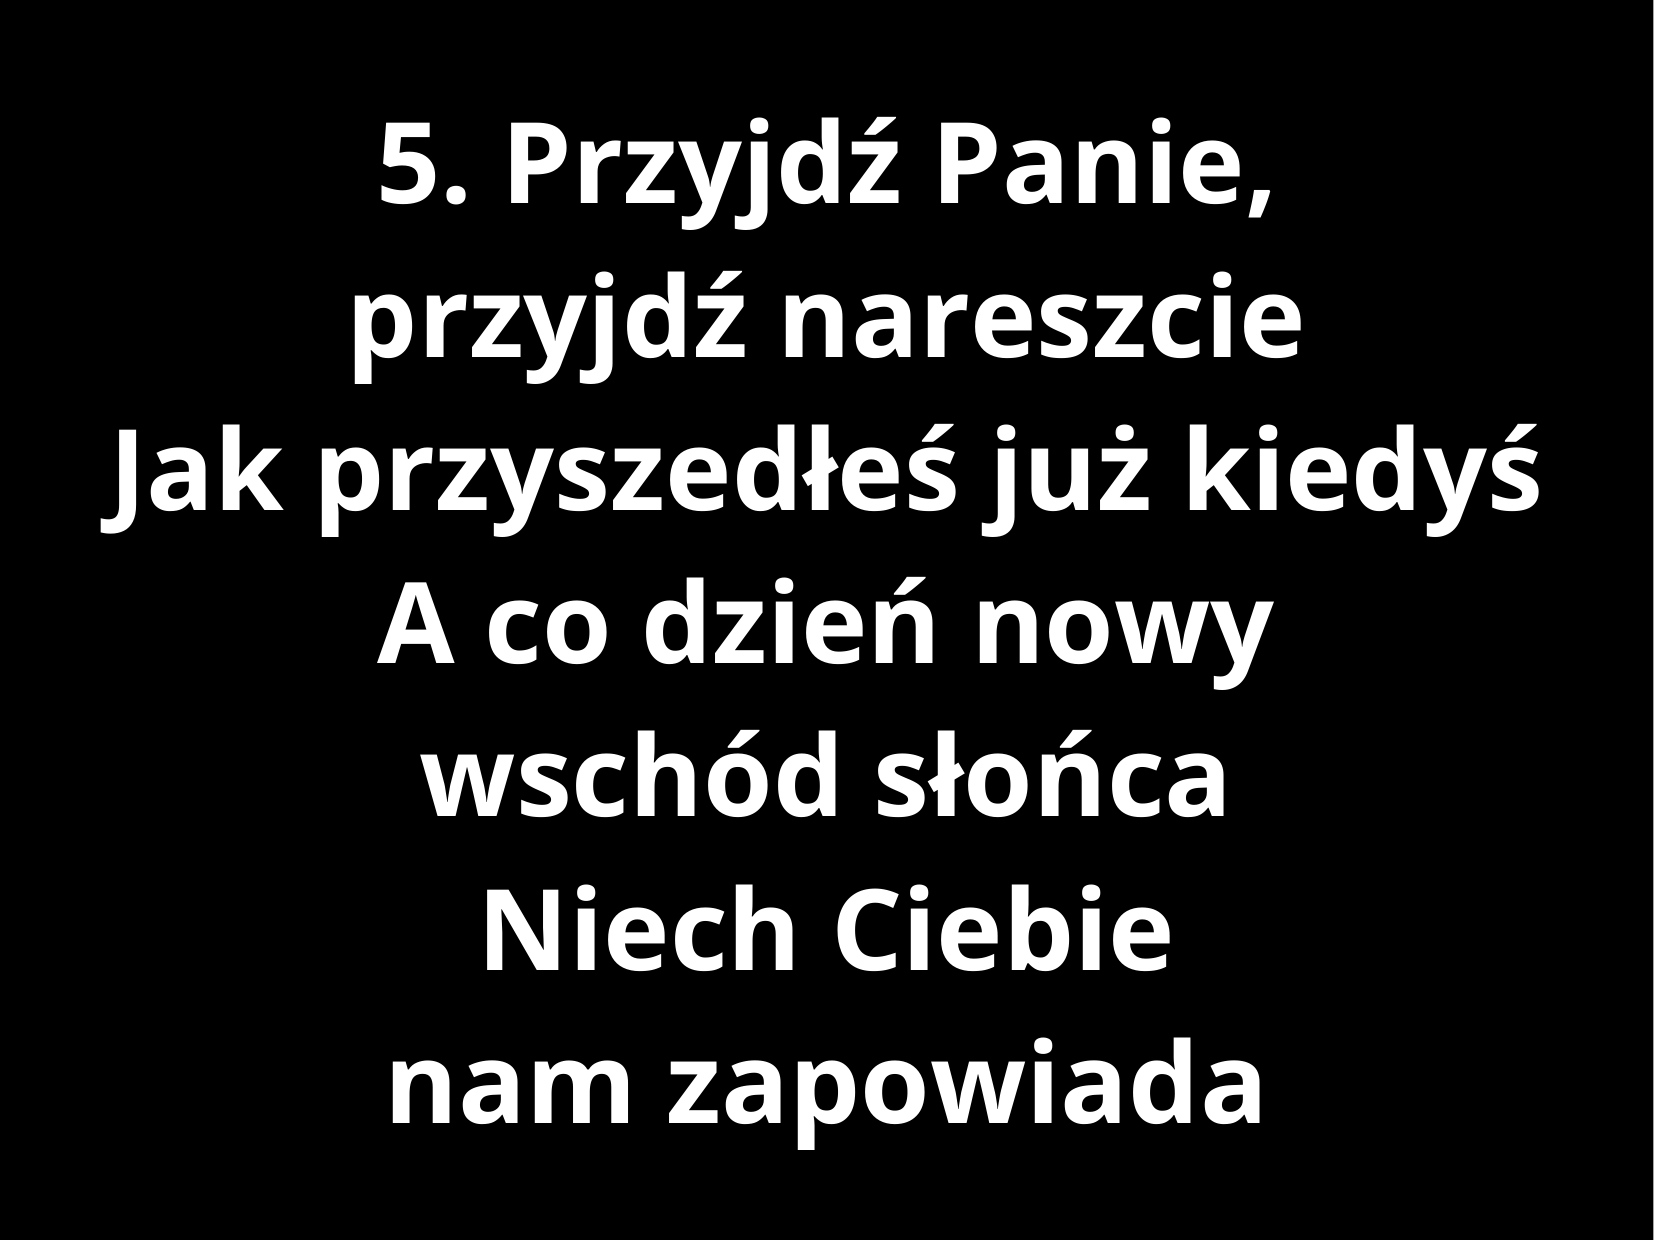

# 5. Przyjdź Panie,
przyjdź nareszcie
Jak przyszedłeś już kiedyś
A co dzień nowy
wschód słońca
Niech Ciebie
nam zapowiada